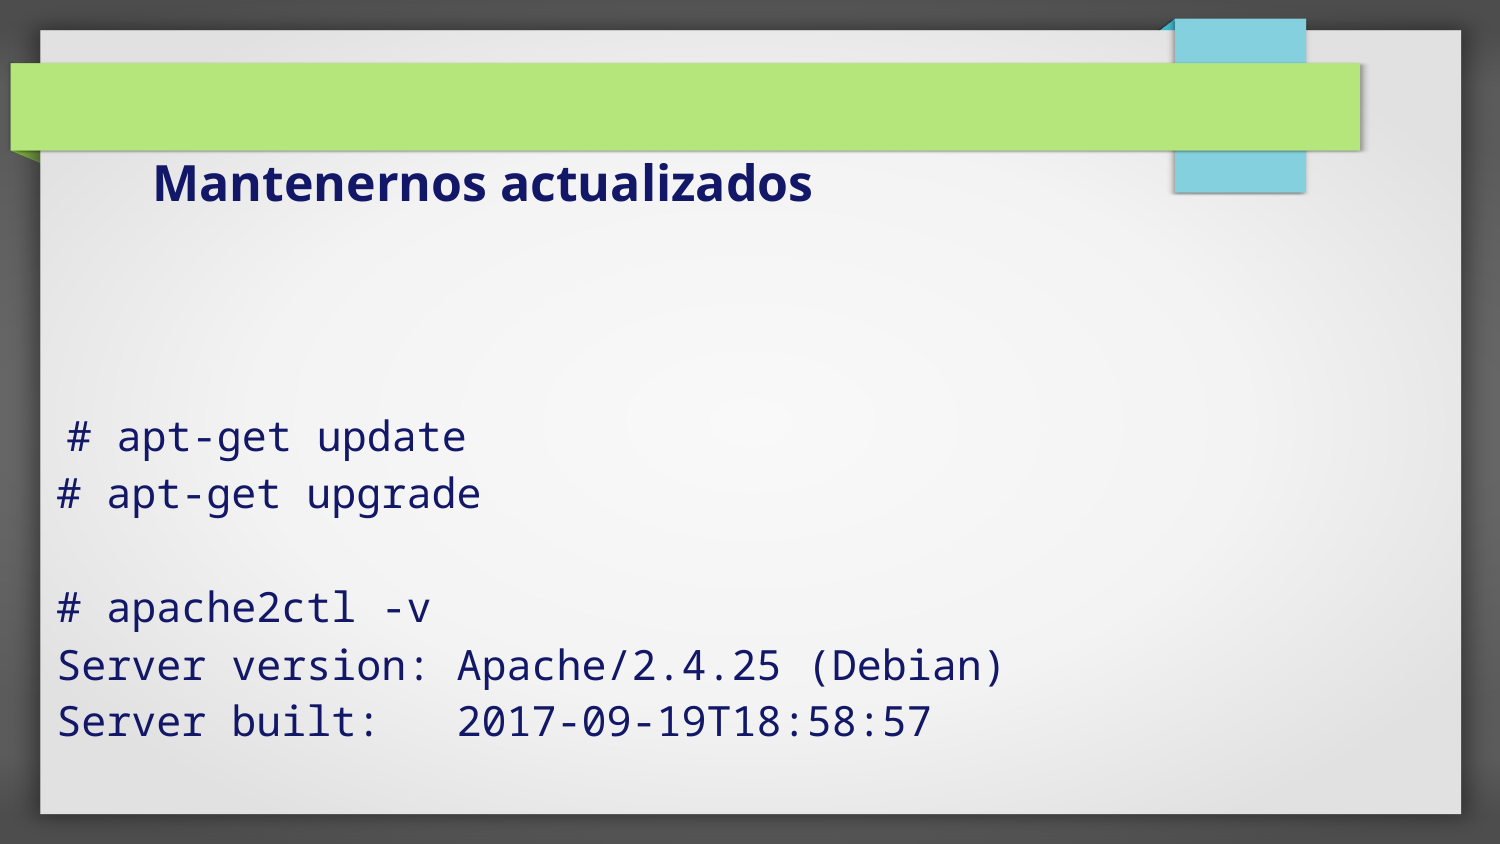

# Mantenernos actualizados
# apt-get update
 # apt-get upgrade
 # apache2ctl -v
 Server version: Apache/2.4.25 (Debian)
 Server built: 2017-09-19T18:58:57